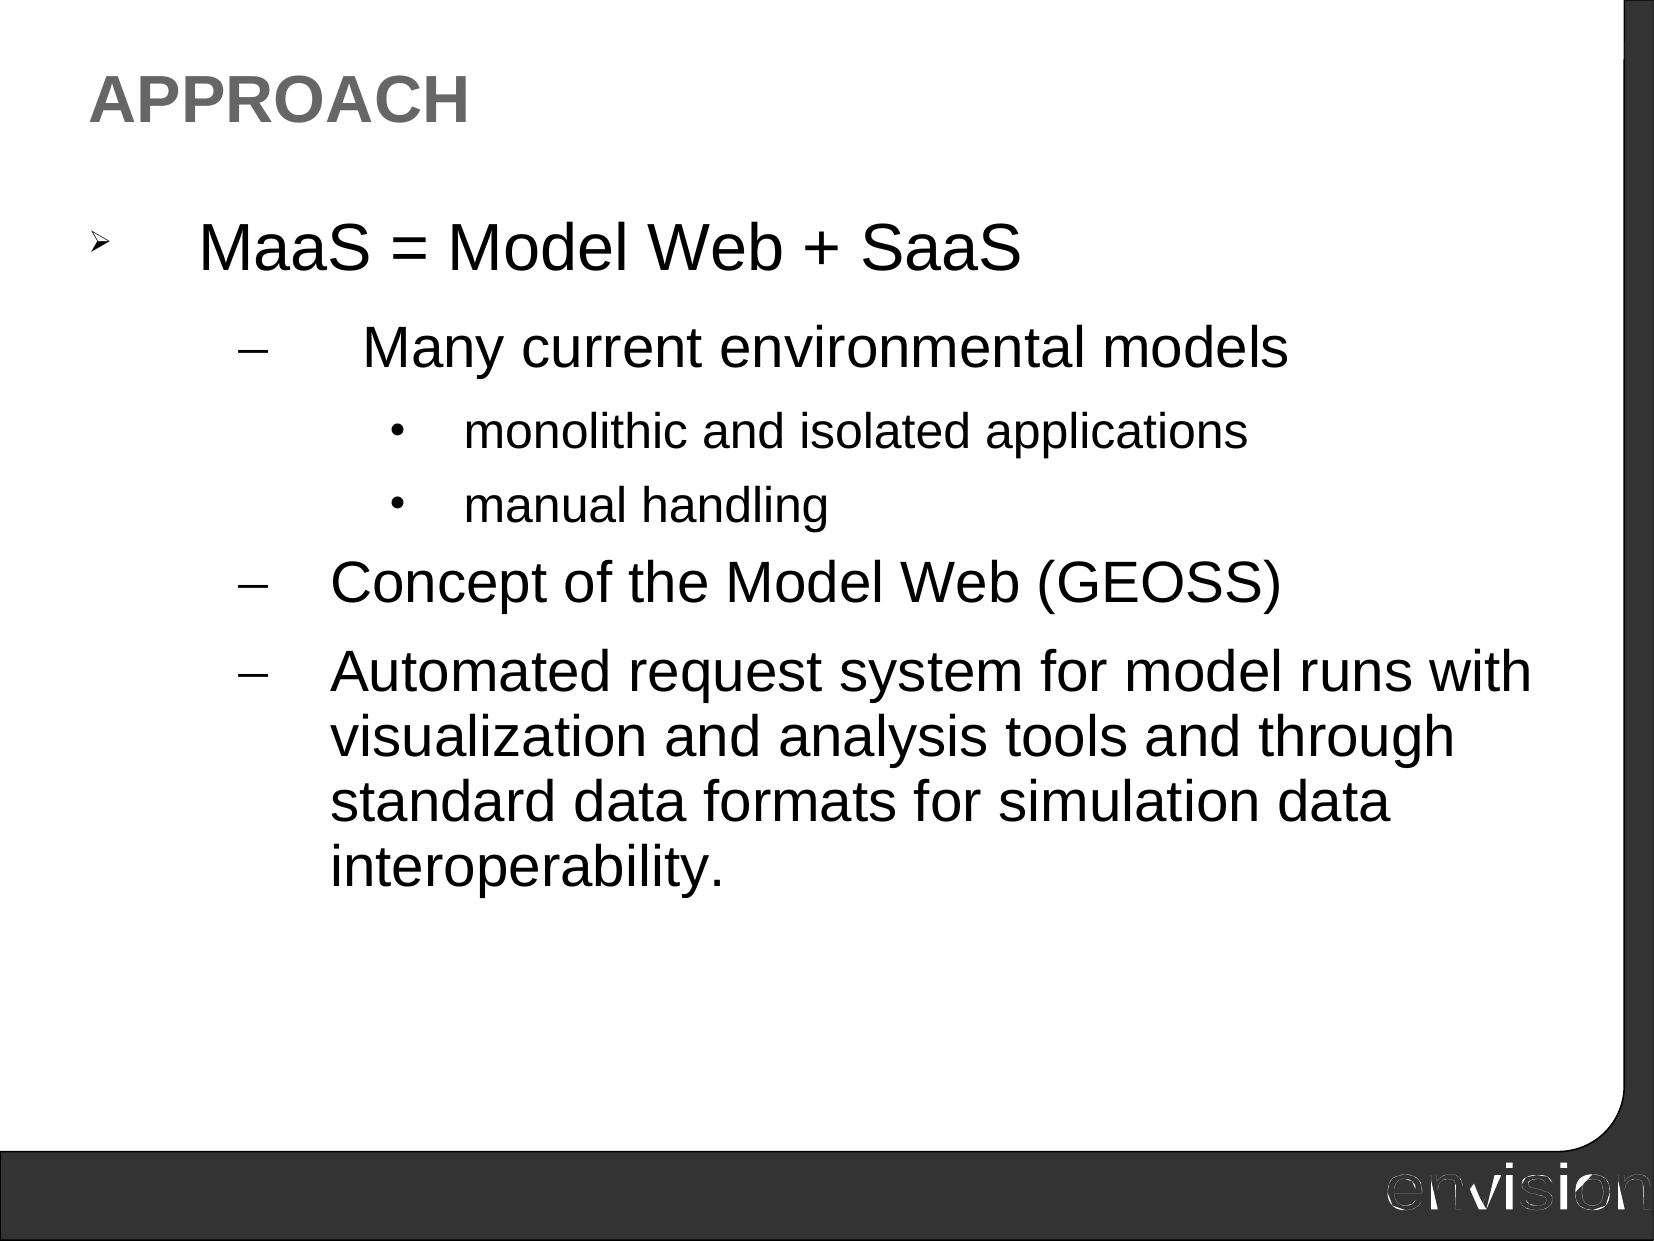

# APPROACH
MaaS = Model Web + SaaS
 Many current environmental models
monolithic and isolated applications
manual handling
Concept of the Model Web (GEOSS)
Automated request system for model runs with visualization and analysis tools and through standard data formats for simulation data interoperability.